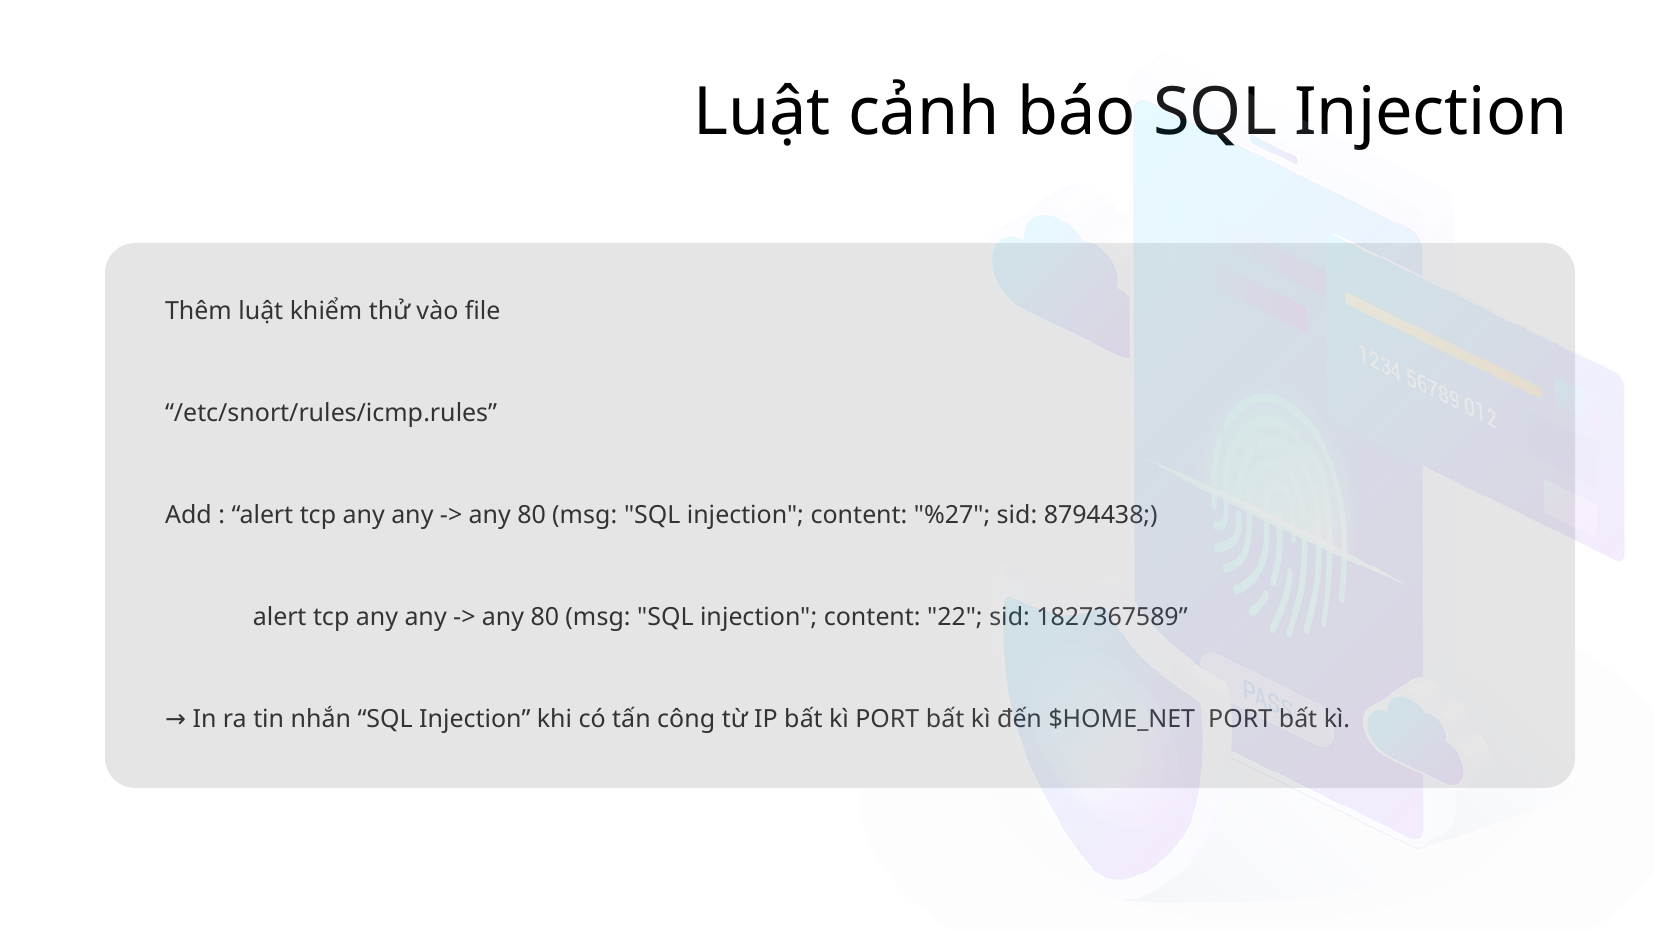

# Luật cảnh báo SQL Injection
Thêm luật khiểm thử vào file
“/etc/snort/rules/icmp.rules”
Add : “alert tcp any any -> any 80 (msg: "SQL injection"; content: "%27"; sid: 8794438;)
 	 alert tcp any any -> any 80 (msg: "SQL injection"; content: "22"; sid: 1827367589”
→ In ra tin nhắn “SQL Injection” khi có tấn công từ IP bất kì PORT bất kì đến $HOME_NET PORT bất kì.